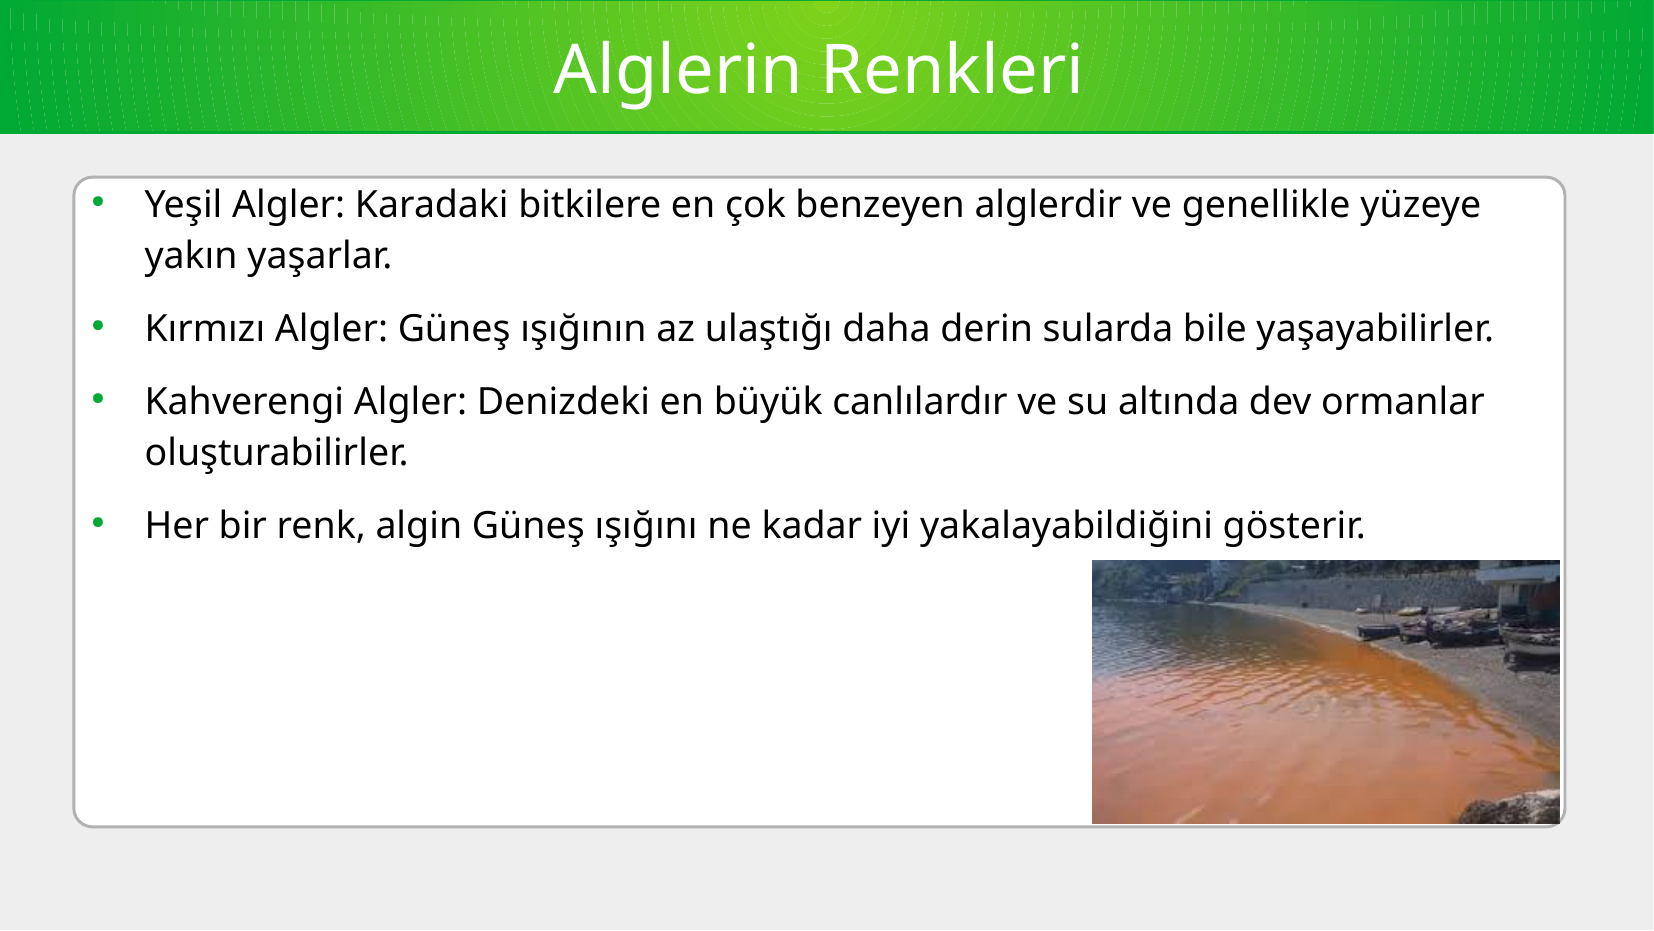

# Alglerin Renkleri
Yeşil Algler: Karadaki bitkilere en çok benzeyen alglerdir ve genellikle yüzeye yakın yaşarlar.
Kırmızı Algler: Güneş ışığının az ulaştığı daha derin sularda bile yaşayabilirler.
Kahverengi Algler: Denizdeki en büyük canlılardır ve su altında dev ormanlar oluşturabilirler.
Her bir renk, algin Güneş ışığını ne kadar iyi yakalayabildiğini gösterir.